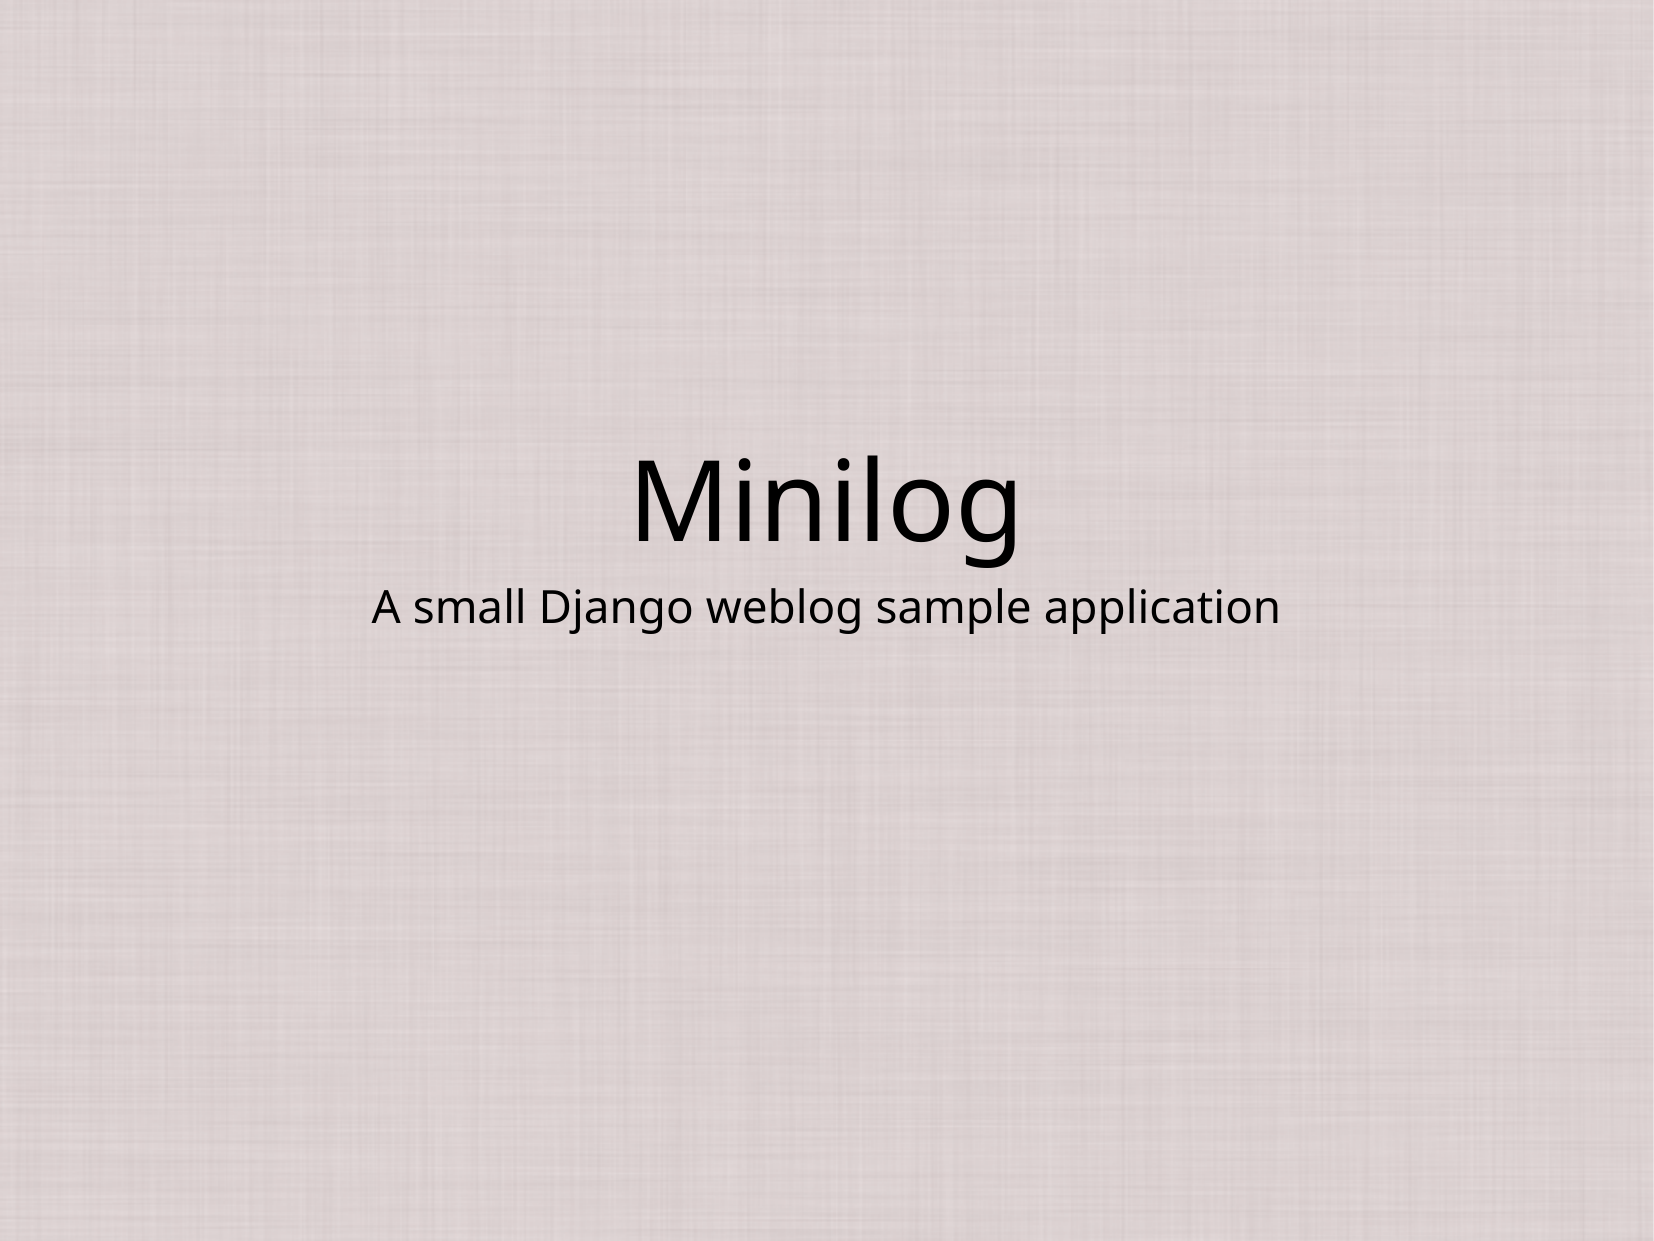

# Minilog
A small Django weblog sample application